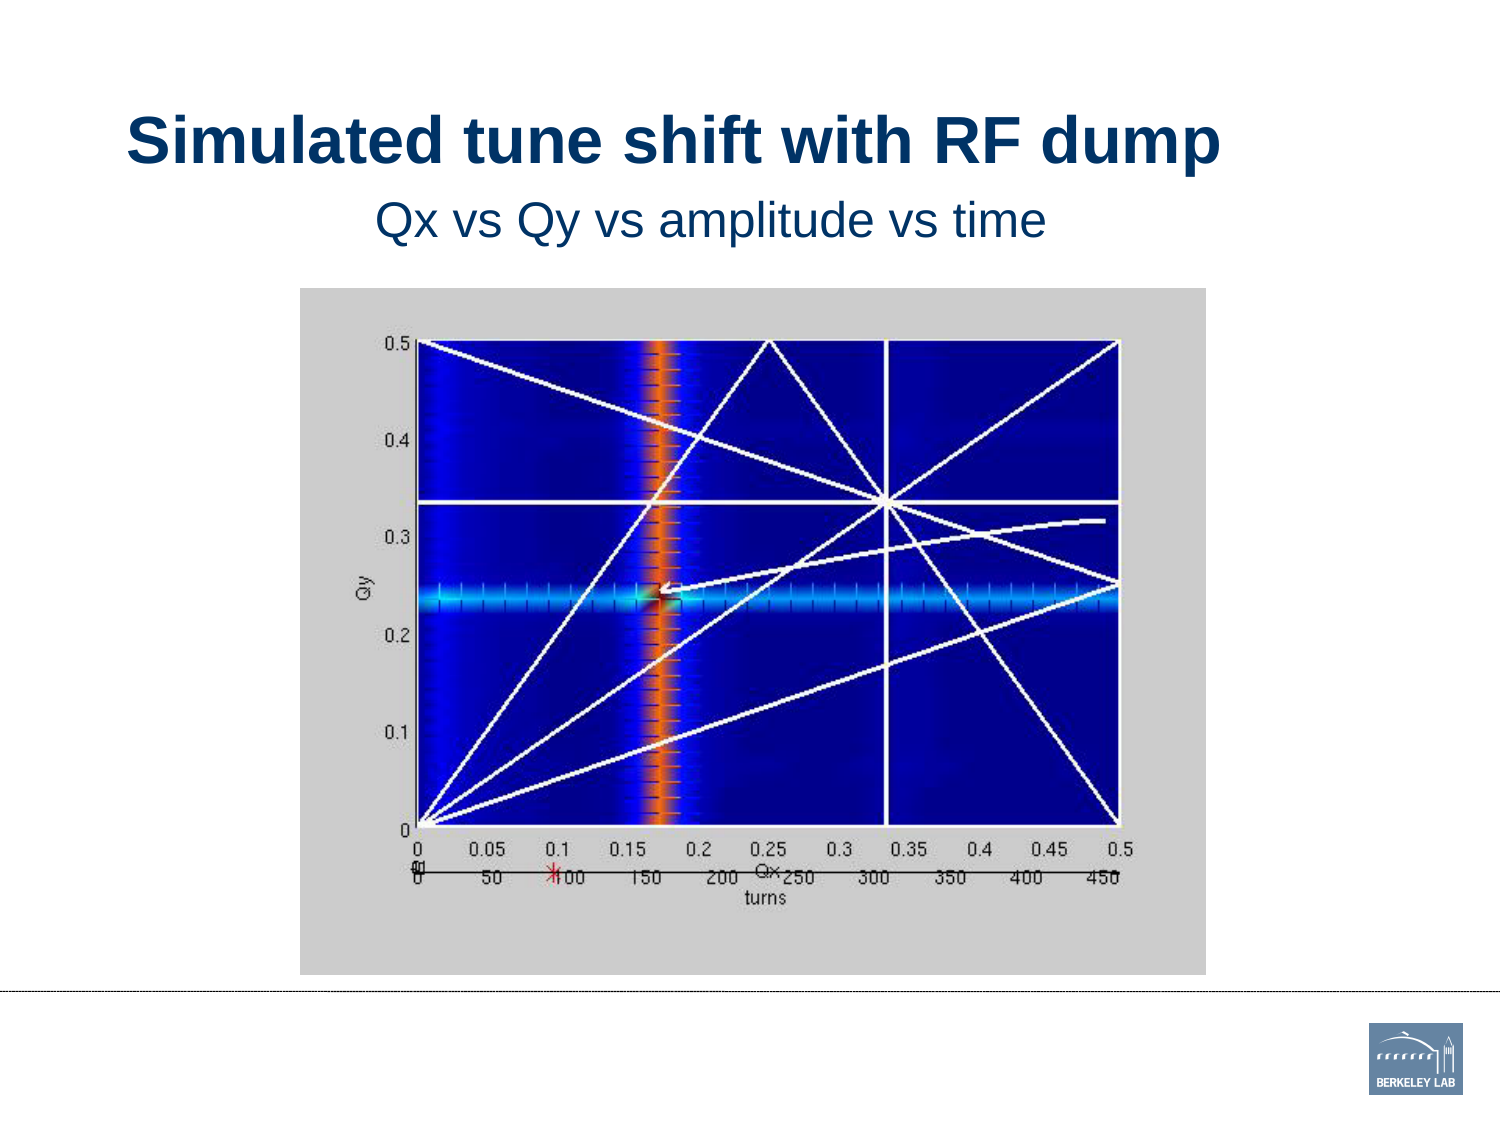

# Simulated tune shift with RF dump
Qx vs Qy vs amplitude vs time